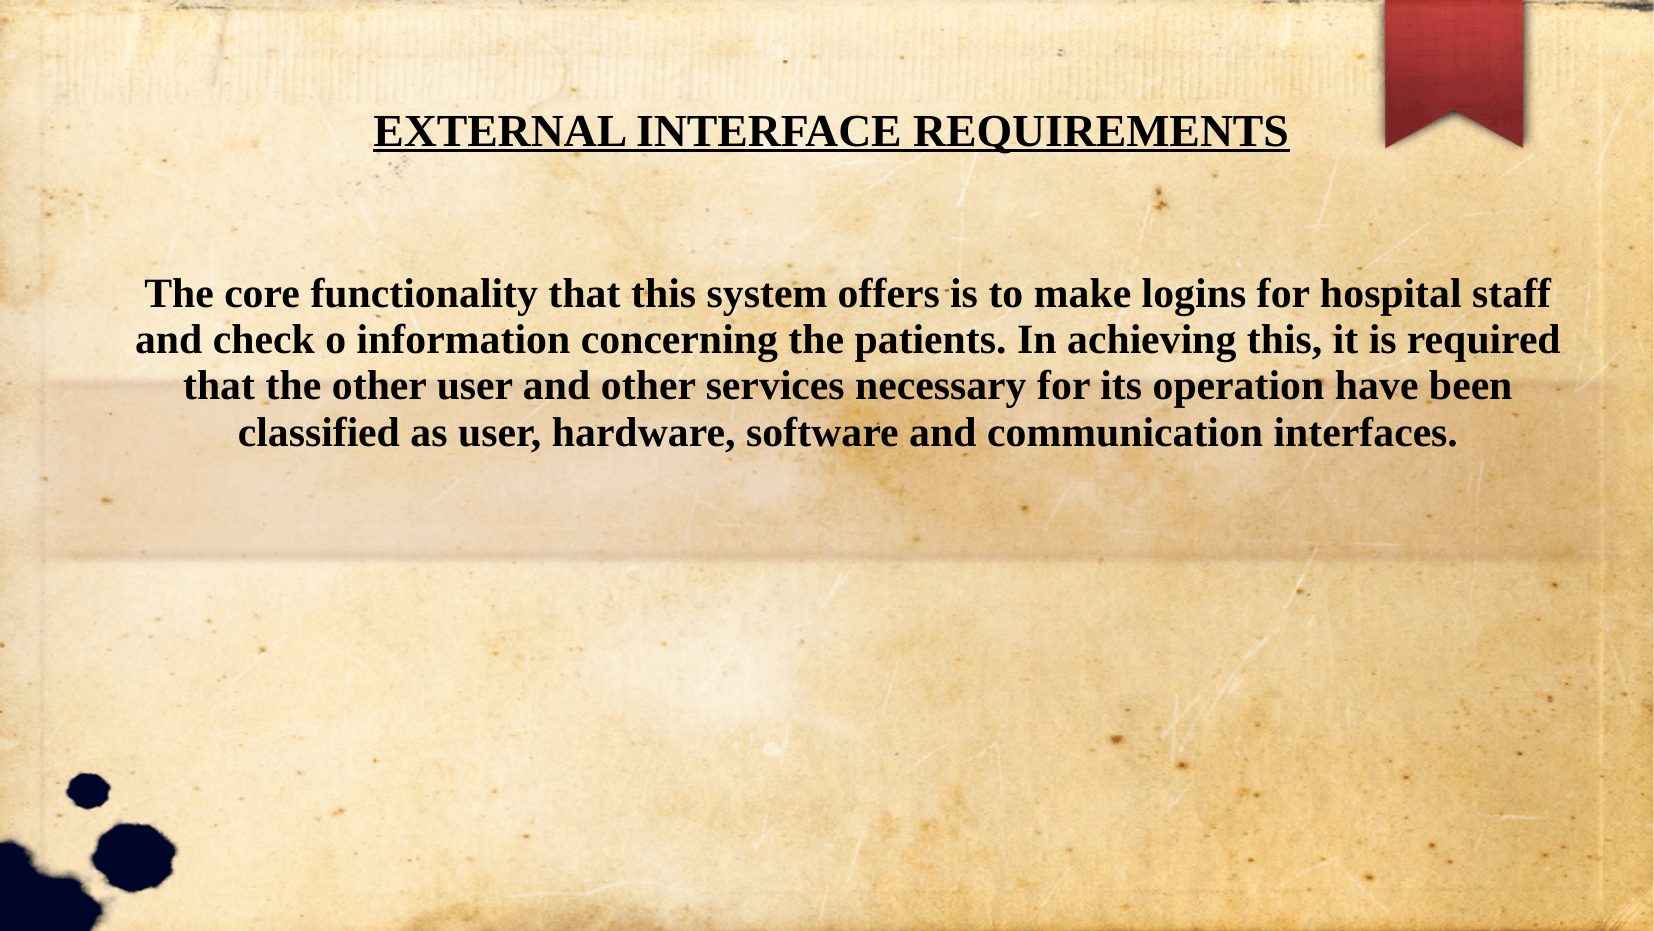

# EXTERNAL INTERFACE REQUIREMENTS
The core functionality that this system offers is to make logins for hospital staff and check o information concerning the patients. In achieving this, it is required that the other user and other services necessary for its operation have been classified as user, hardware, software and communication interfaces.